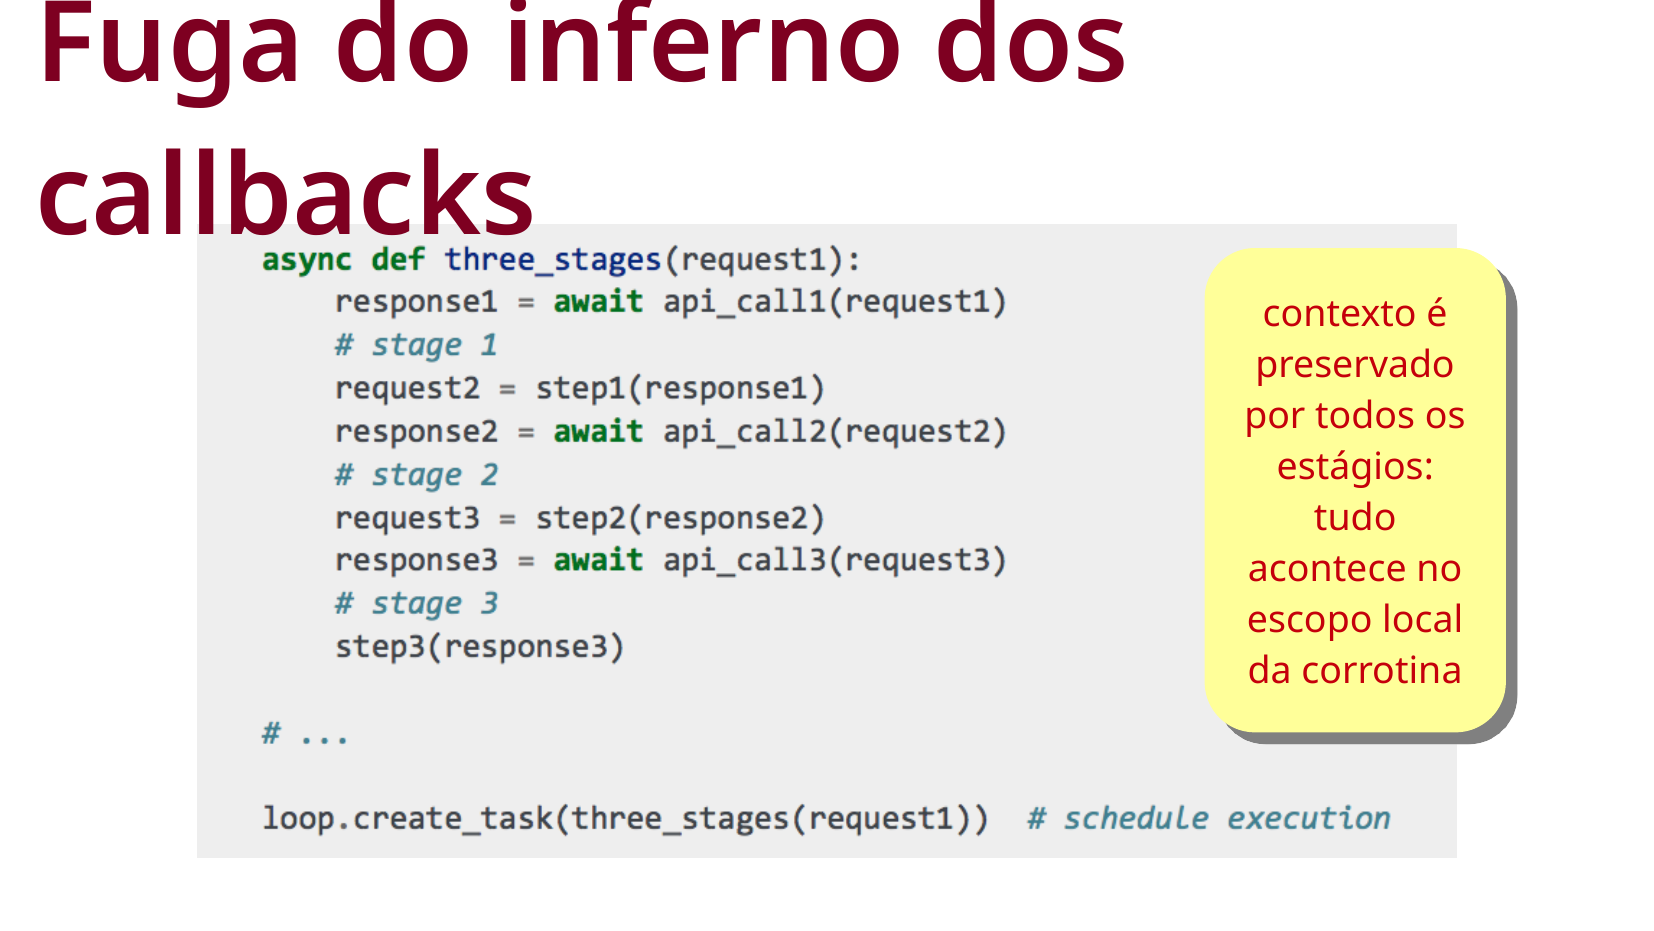

# Fuga do inferno dos callbacks
contexto é preservado por todos os
estágios: tudo acontece no escopo local da corrotina